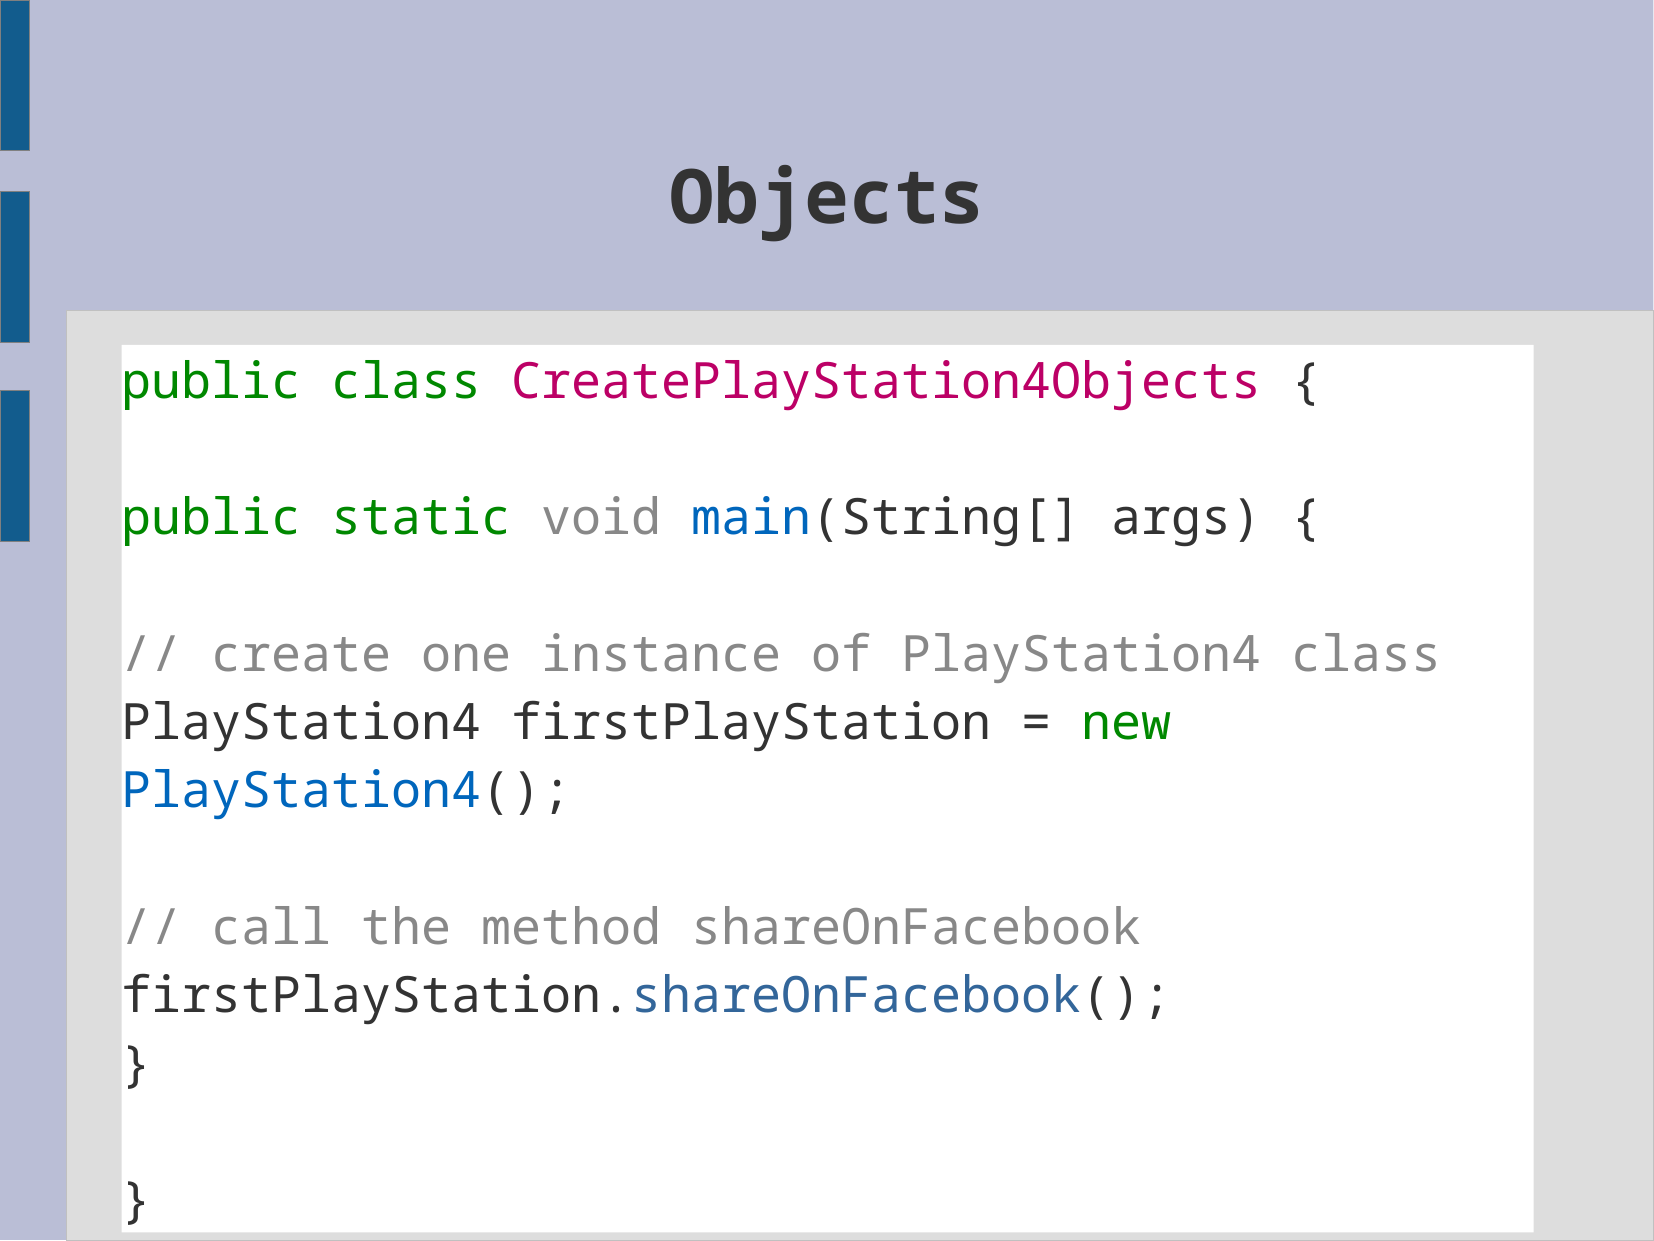

# Objects
public class CreatePlayStation4Objects {
public static void main(String[] args) {
// create one instance of PlayStation4 class
PlayStation4 firstPlayStation = new PlayStation4();
// call the method shareOnFacebook
firstPlayStation.shareOnFacebook();
}
}